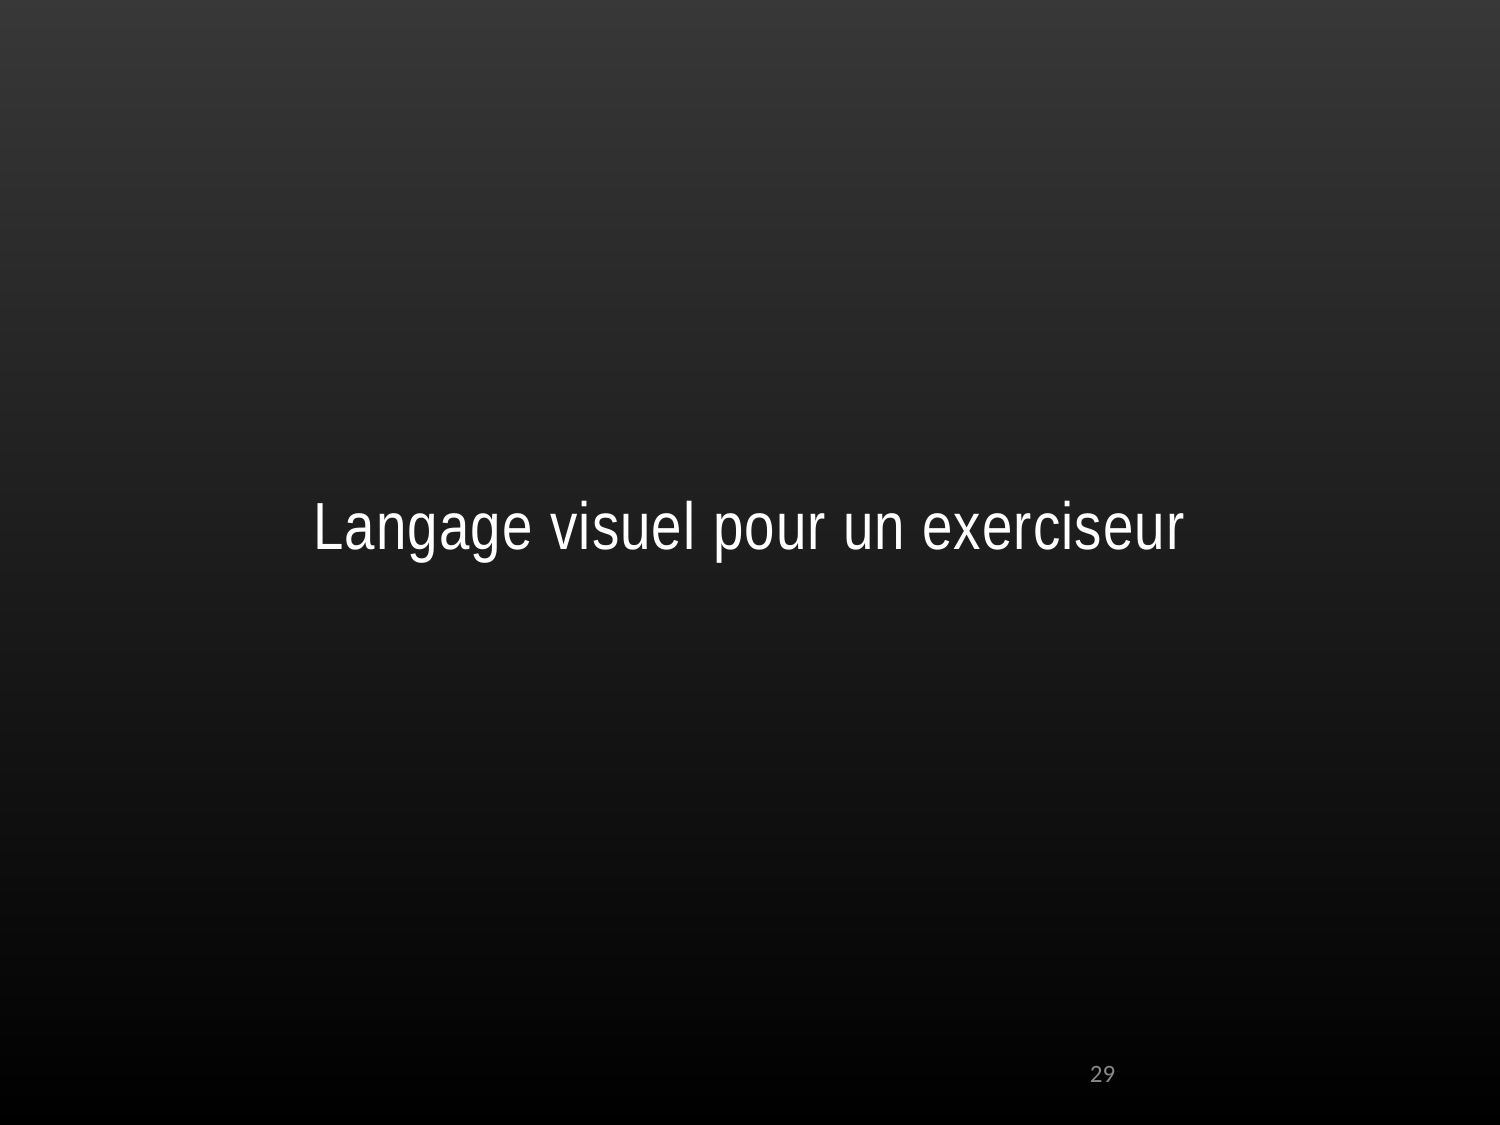

Langage visuel pour un exerciseur
#
29